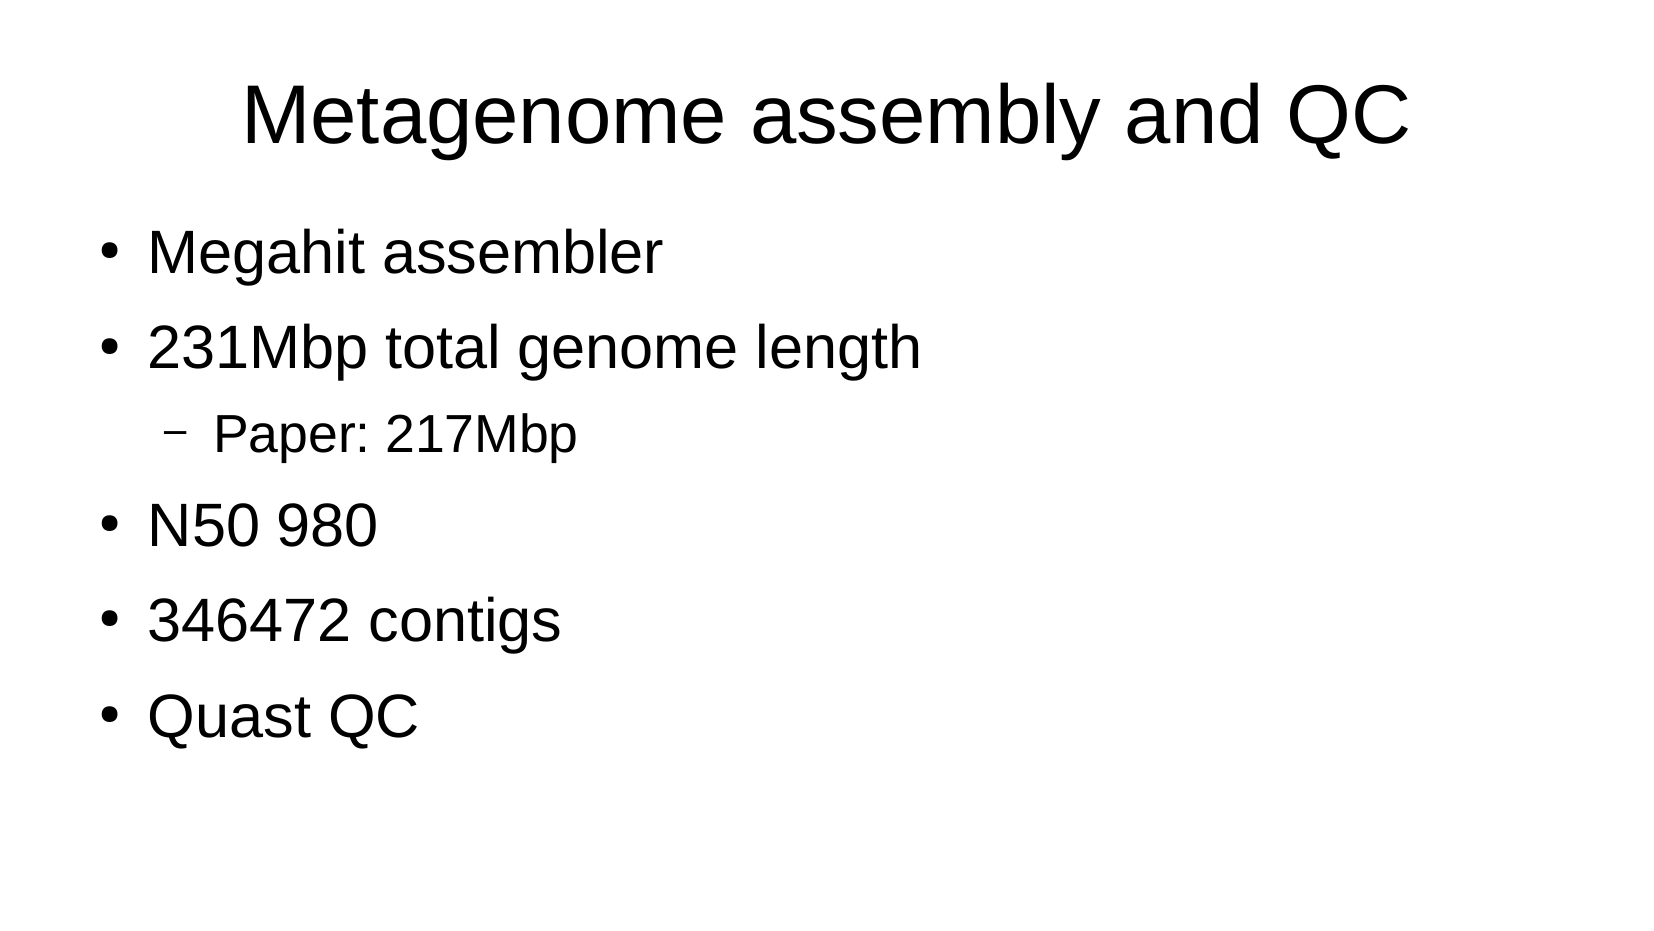

# Metagenome assembly and QC
Megahit assembler
231Mbp total genome length
Paper: 217Mbp
N50 980
346472 contigs
Quast QC